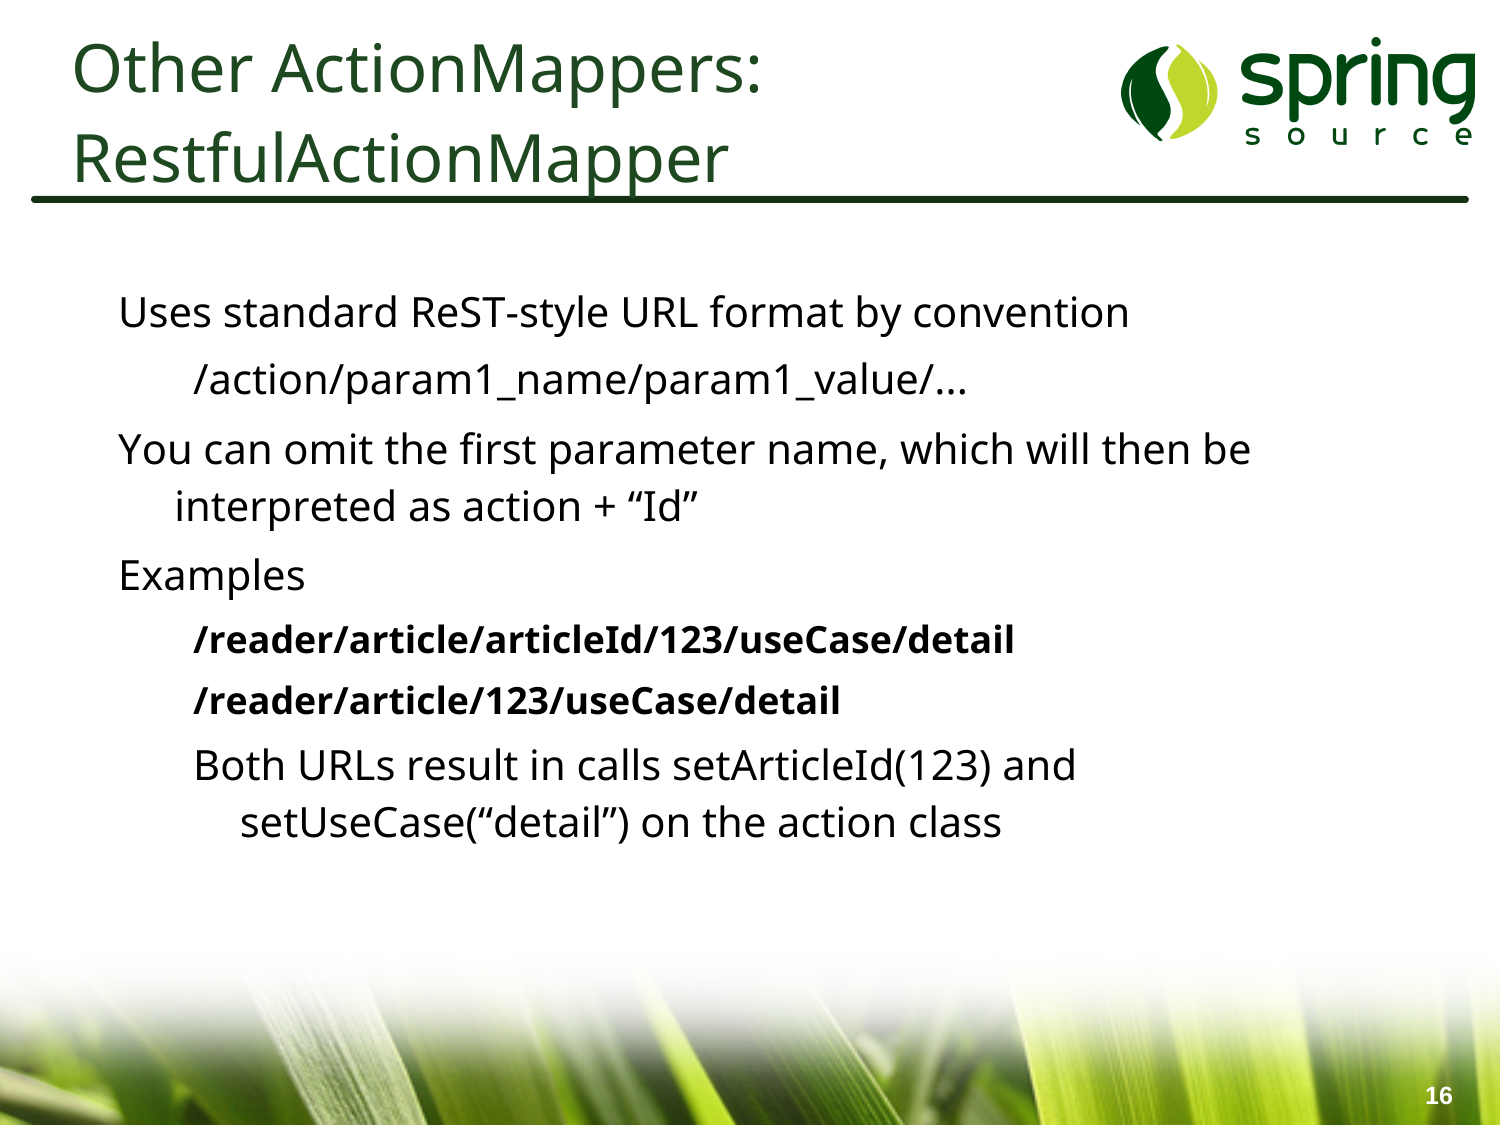

# Other ActionMappers: RestfulActionMapper
Uses standard ReST-style URL format by convention
/action/param1_name/param1_value/...
You can omit the first parameter name, which will then be interpreted as action + “Id”
Examples
/reader/article/articleId/123/useCase/detail
/reader/article/123/useCase/detail
Both URLs result in calls setArticleId(123) and setUseCase(“detail”) on the action class